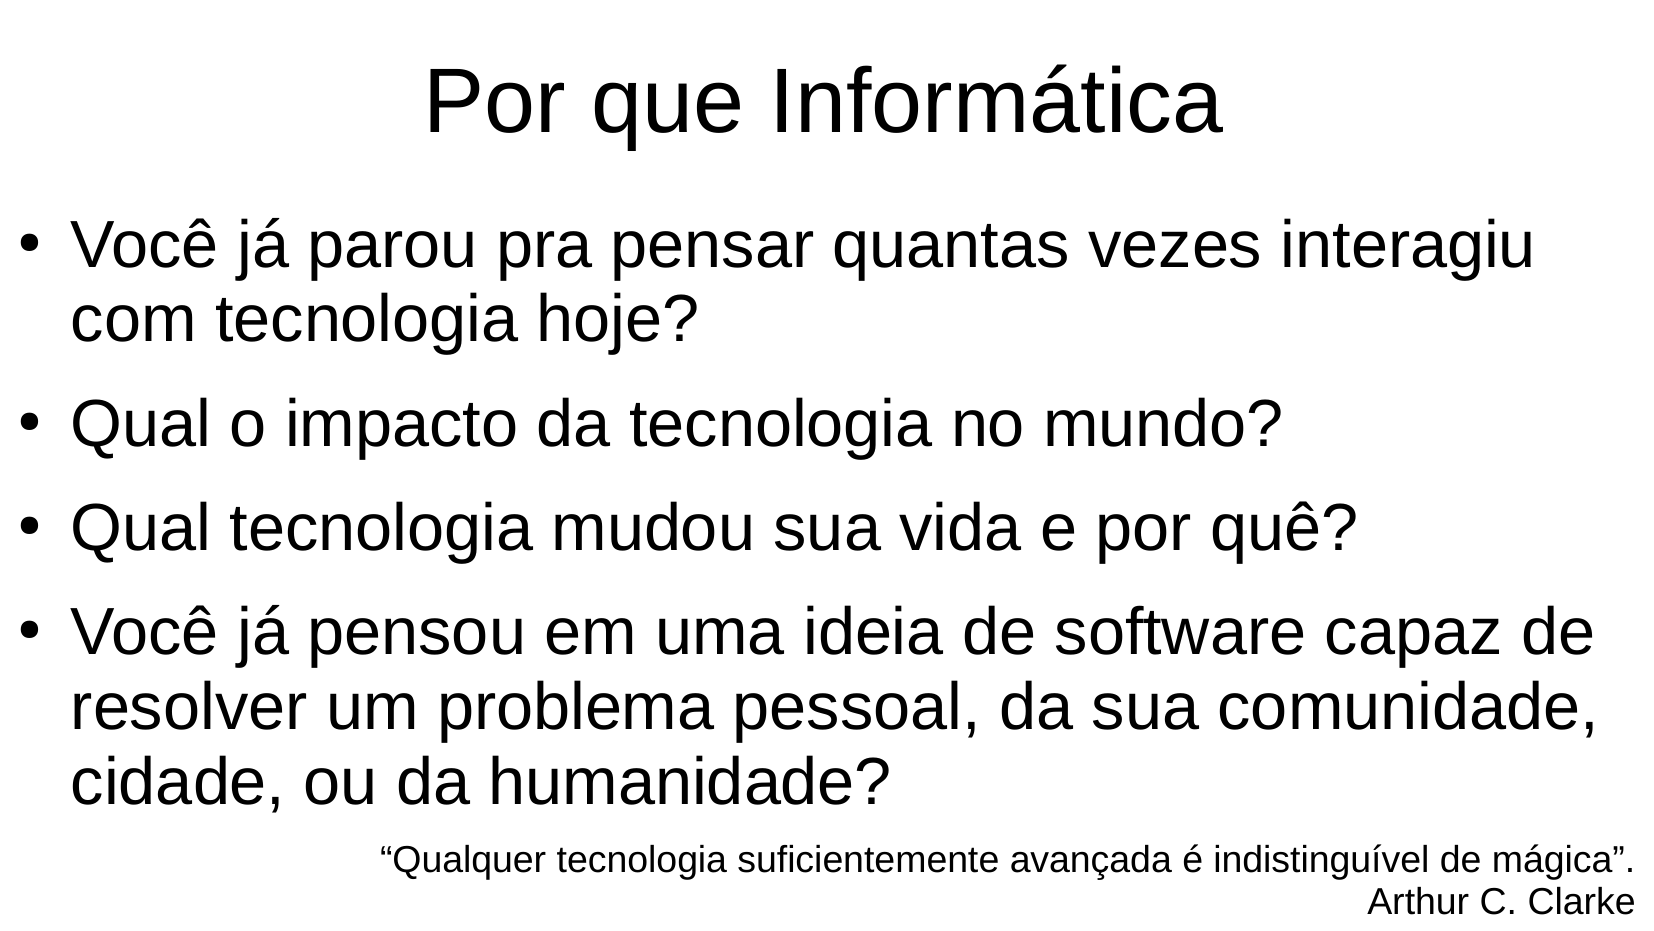

# Por que Informática
Você já parou pra pensar quantas vezes interagiu com tecnologia hoje?
Qual o impacto da tecnologia no mundo?
Qual tecnologia mudou sua vida e por quê?
Você já pensou em uma ideia de software capaz de resolver um problema pessoal, da sua comunidade, cidade, ou da humanidade?
“Qualquer tecnologia suficientemente avançada é indistinguível de mágica”.
Arthur C. Clarke